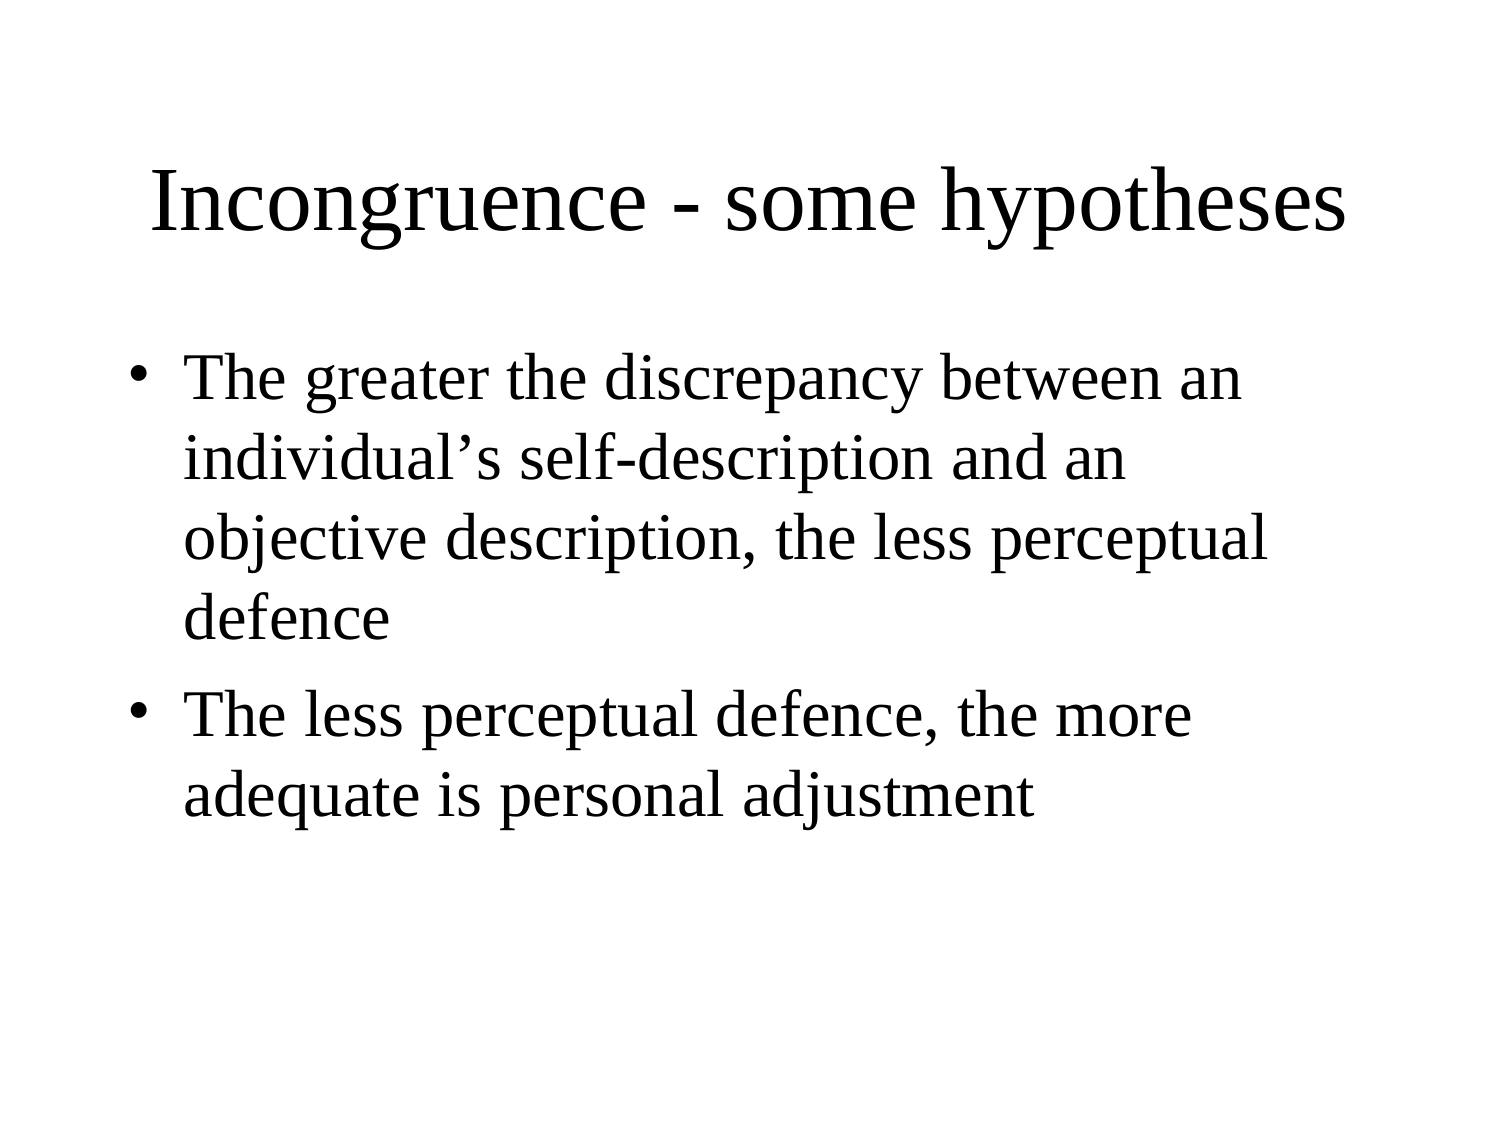

# Incongruence - some hypotheses
The greater the discrepancy between an individual’s self-description and an objective description, the less perceptual defence
The less perceptual defence, the more adequate is personal adjustment